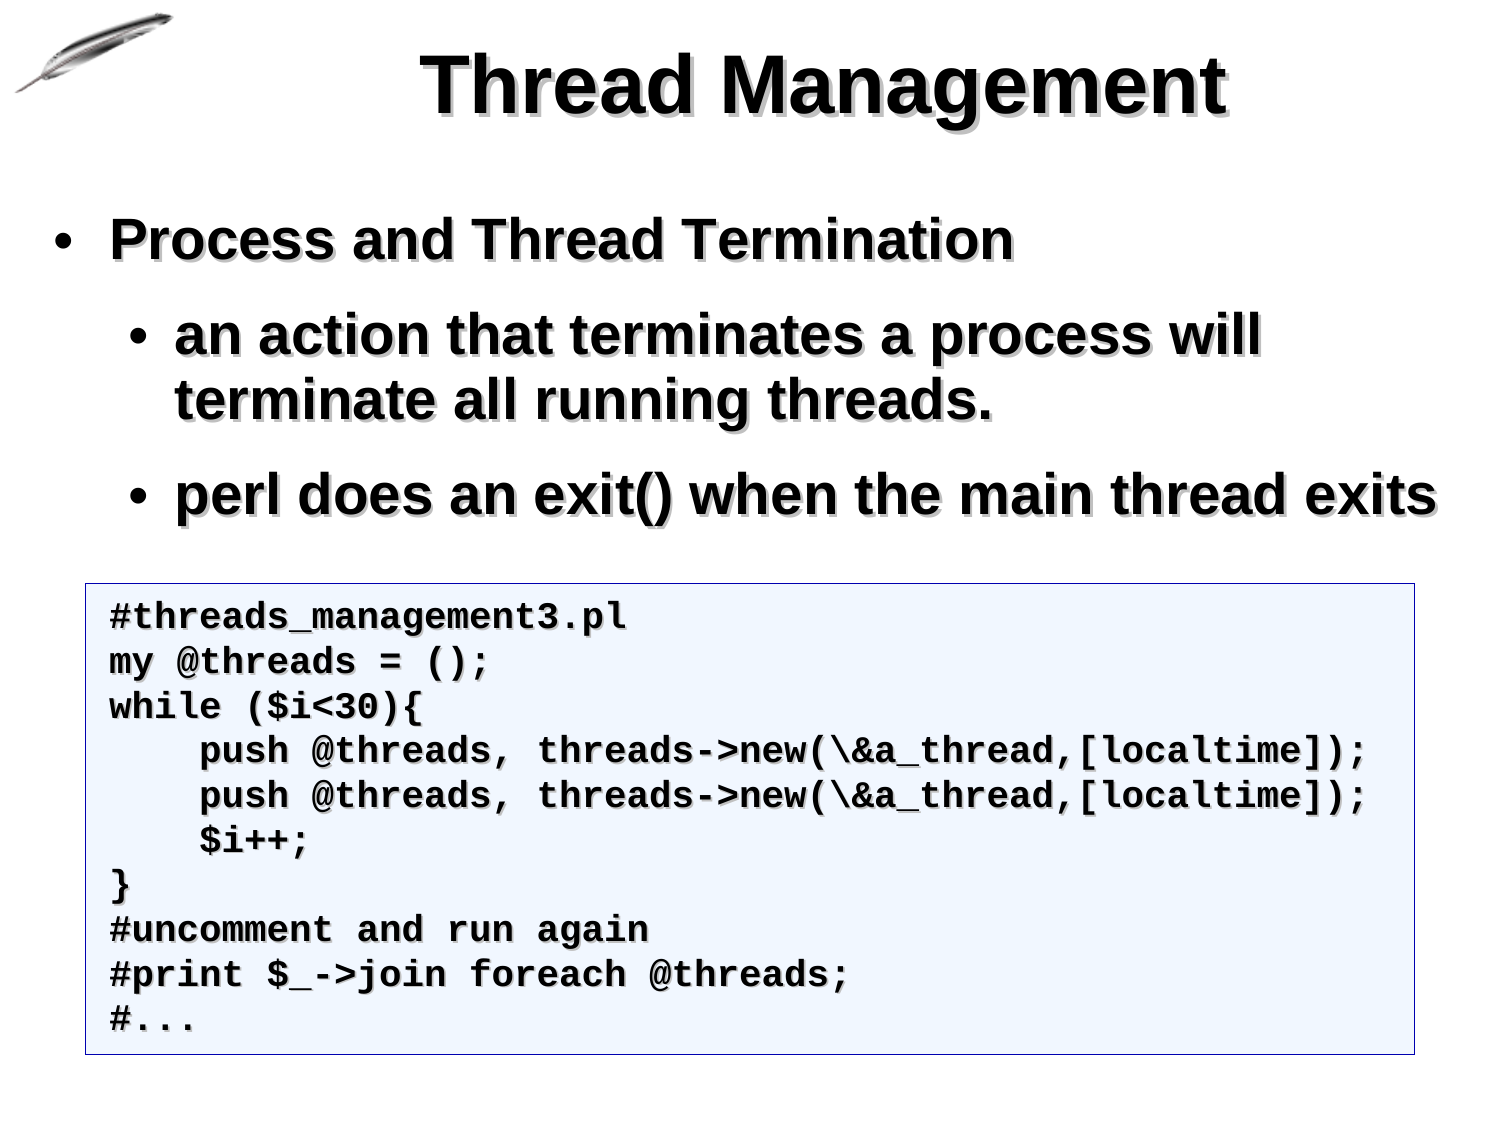

# Thread Management
Process and Thread Termination
an action that terminates a process will terminate all running threads.
perl does an exit() when the main thread exits
#threads_management3.pl
my @threads = ();
while ($i<30){
 push @threads, threads->new(\&a_thread,[localtime]);
 push @threads, threads->new(\&a_thread,[localtime]);
 $i++;
}
#uncomment and run again
#print $_->join foreach @threads;
#...